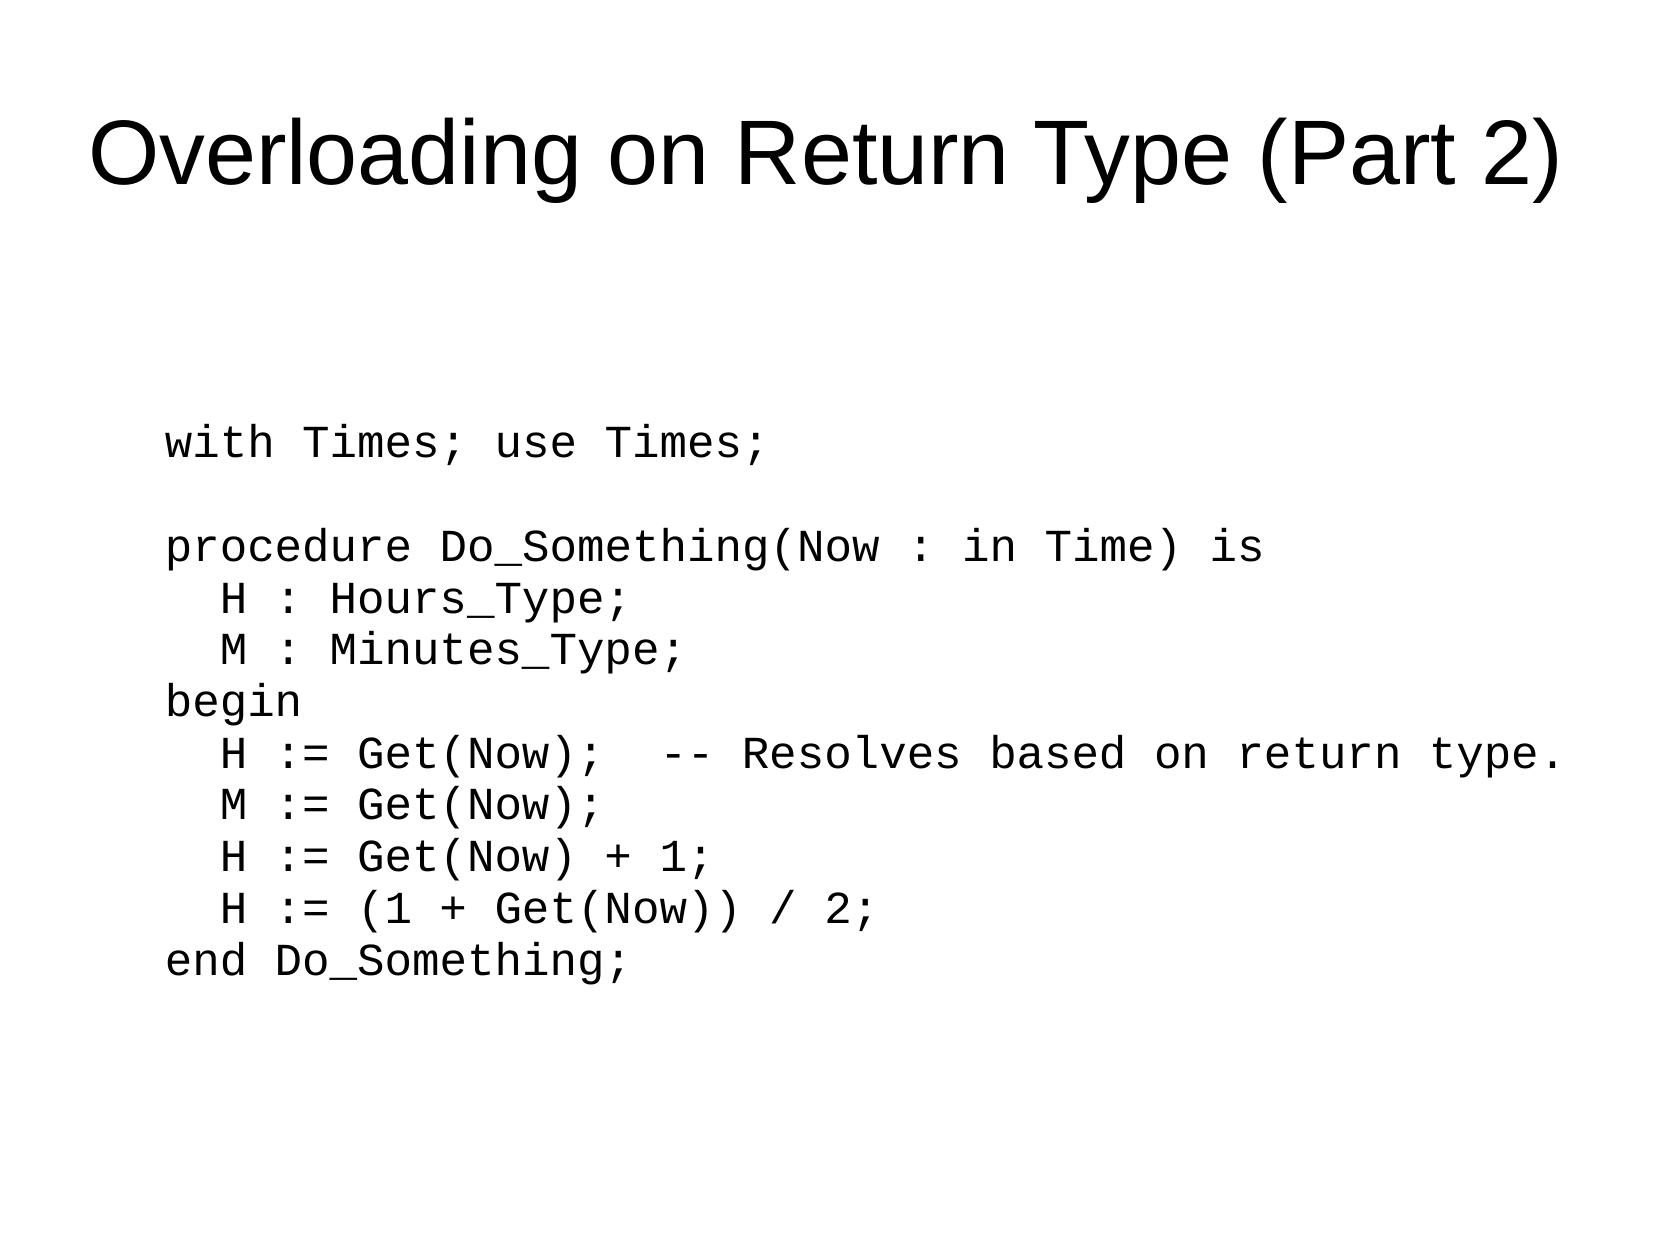

# Overloading on Return Type (Part 2)
with Times; use Times;
procedure Do_Something(Now : in Time) is
 H : Hours_Type;
 M : Minutes_Type;
begin
 H := Get(Now); -- Resolves based on return type.
 M := Get(Now);
 H := Get(Now) + 1;
 H := (1 + Get(Now)) / 2;
end Do_Something;